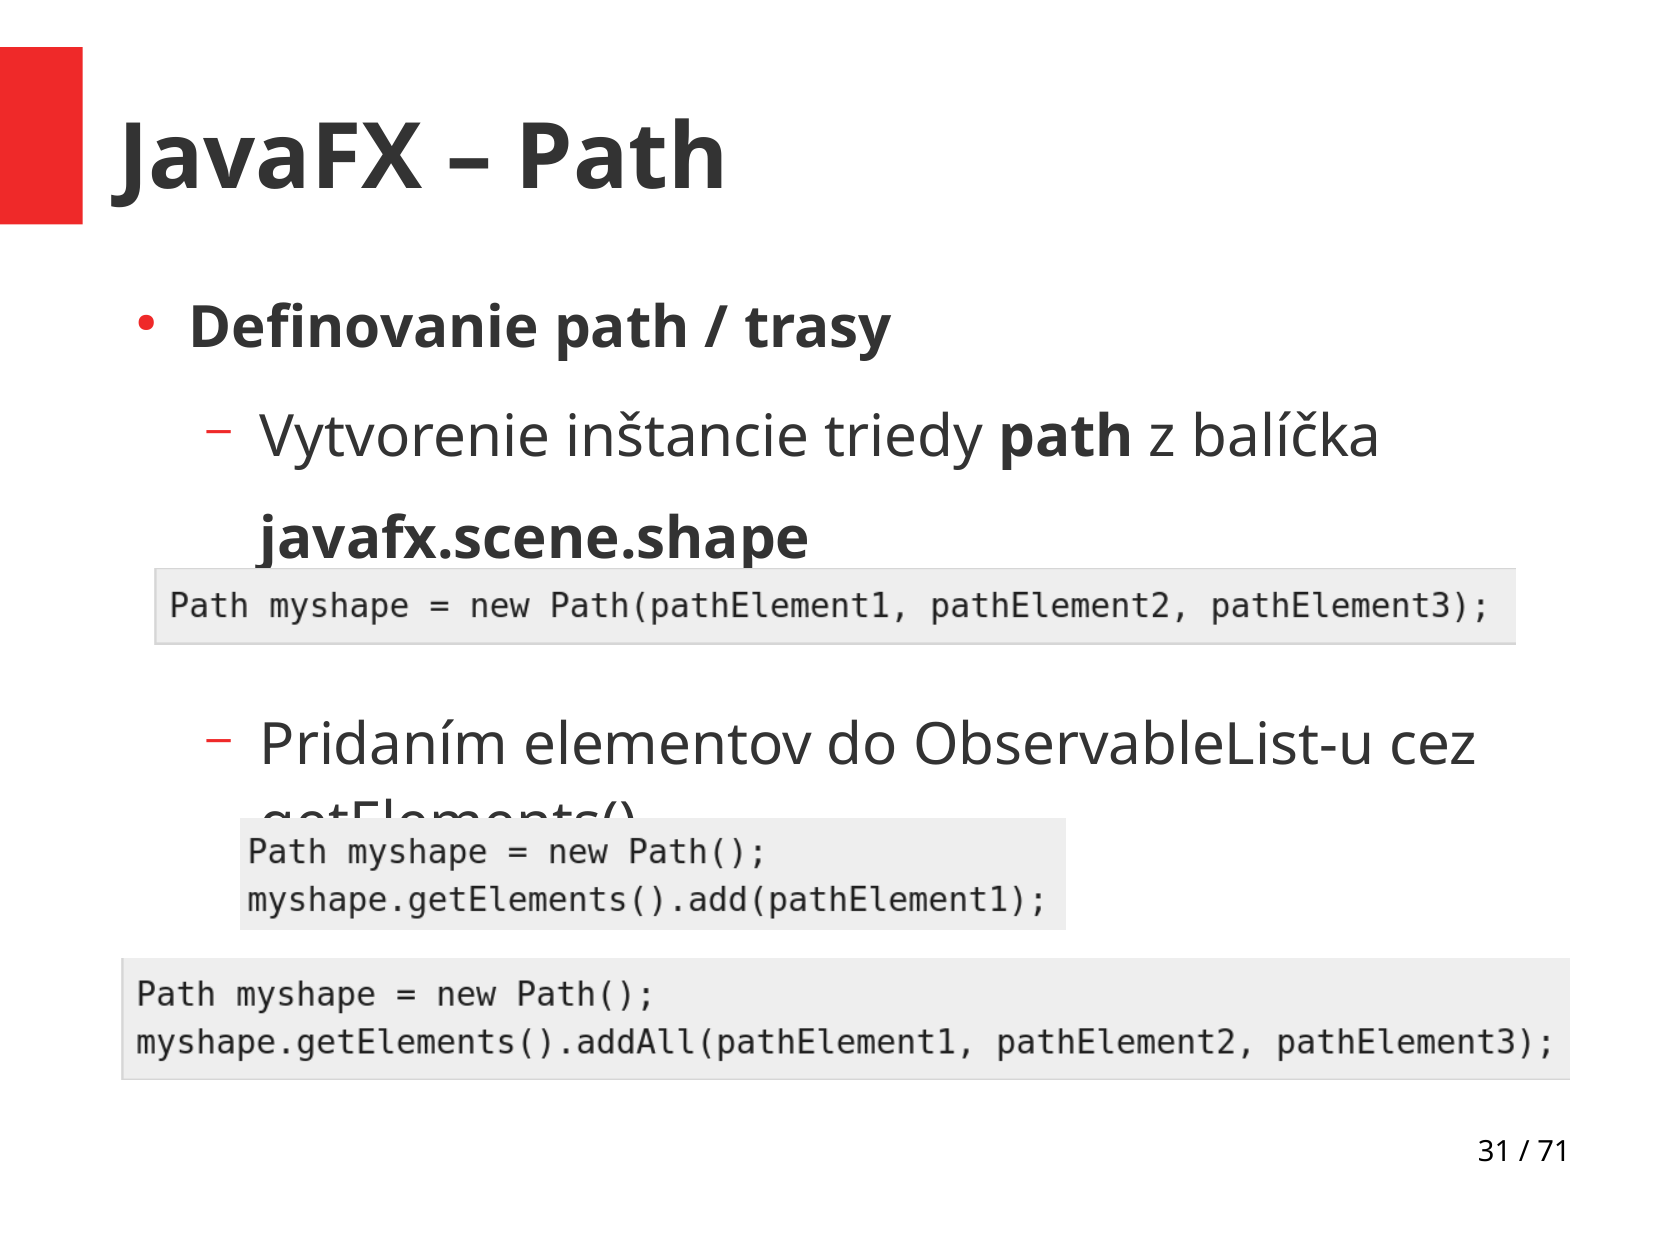

# JavaFX – Path
Definovanie path / trasy
Vytvorenie inštancie triedy path z balíčka
javafx.scene.shape
Pridaním elementov do ObservableList-u cez getElements()
31